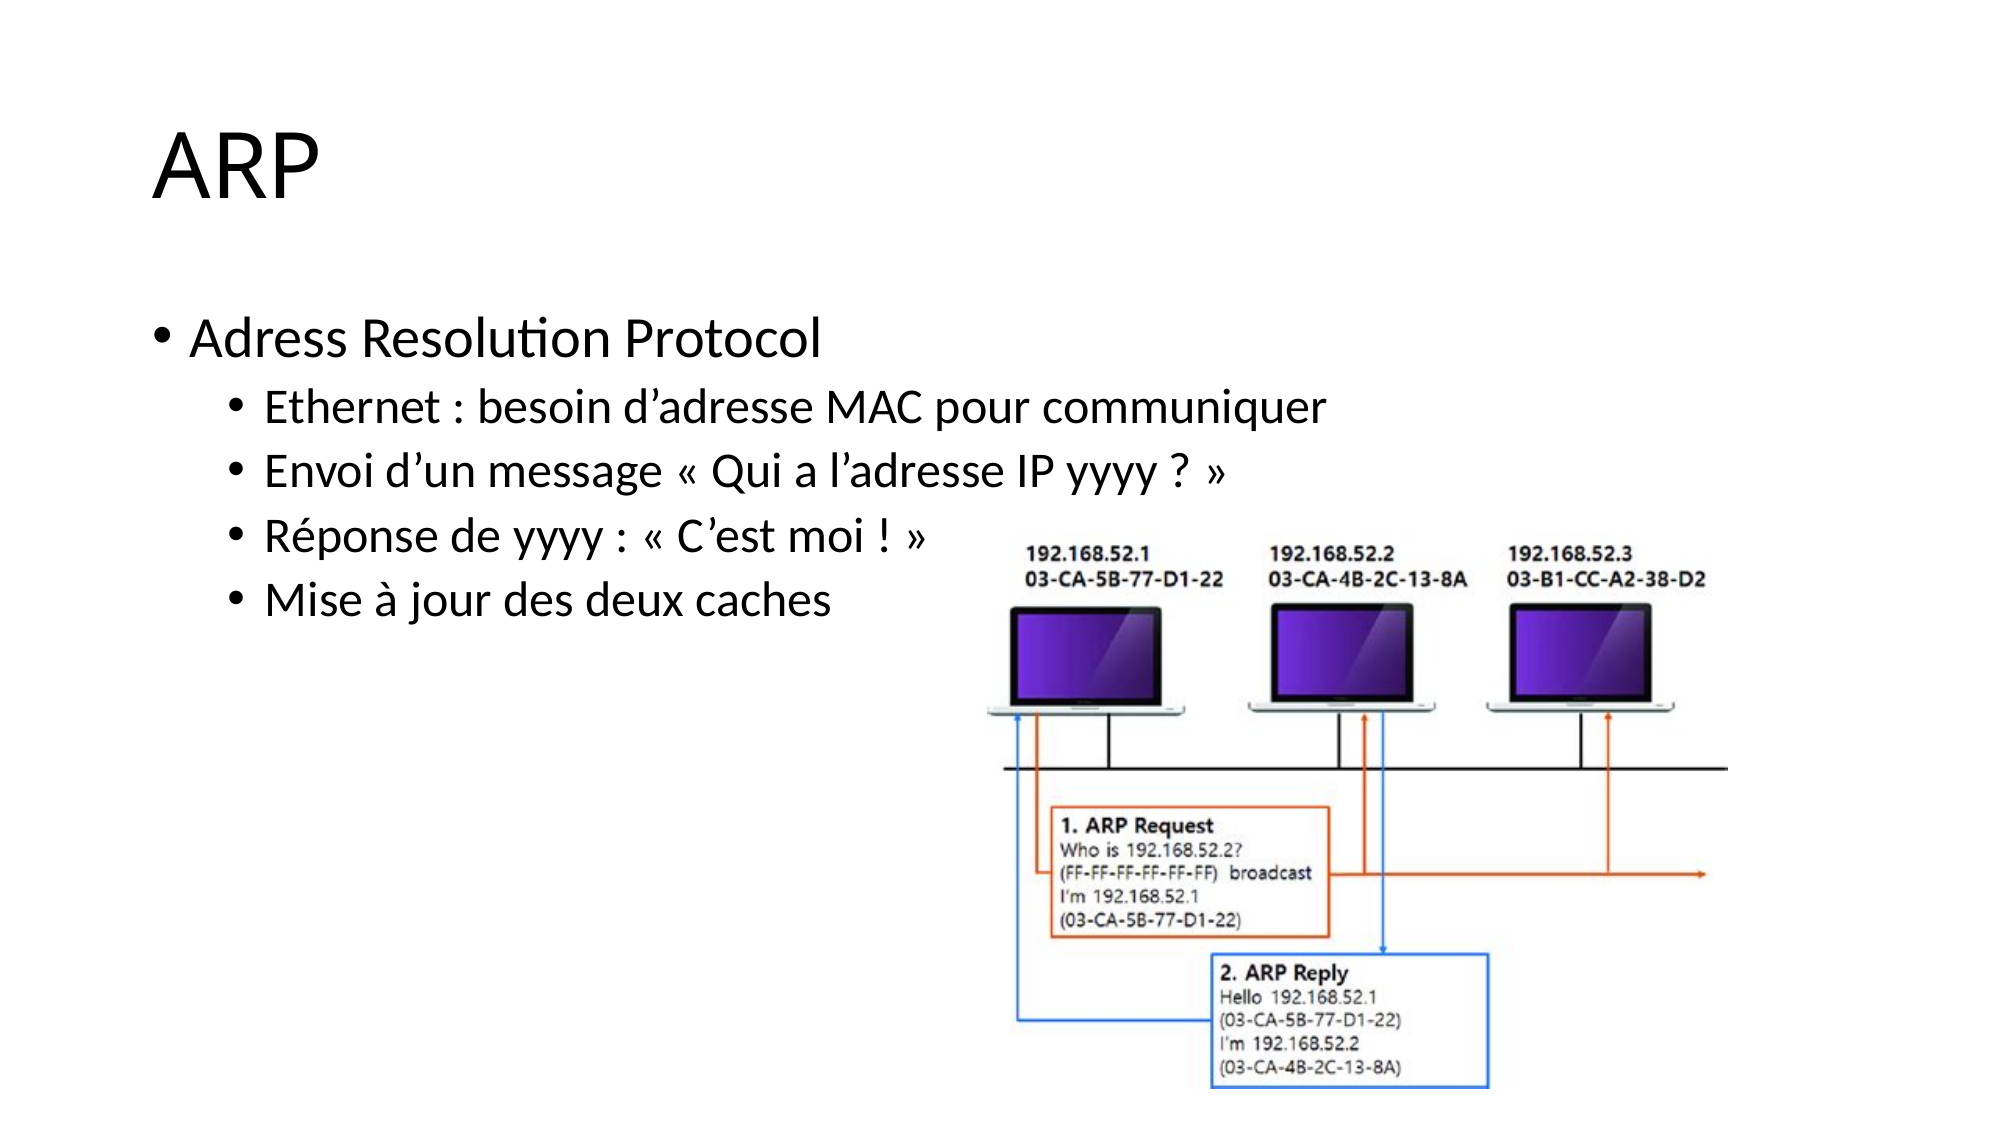

# ARP
Adress Resolution Protocol
Ethernet : besoin d’adresse MAC pour communiquer
Envoi d’un message « Qui a l’adresse IP yyyy ? »
Réponse de yyyy : « C’est moi ! »
Mise à jour des deux caches